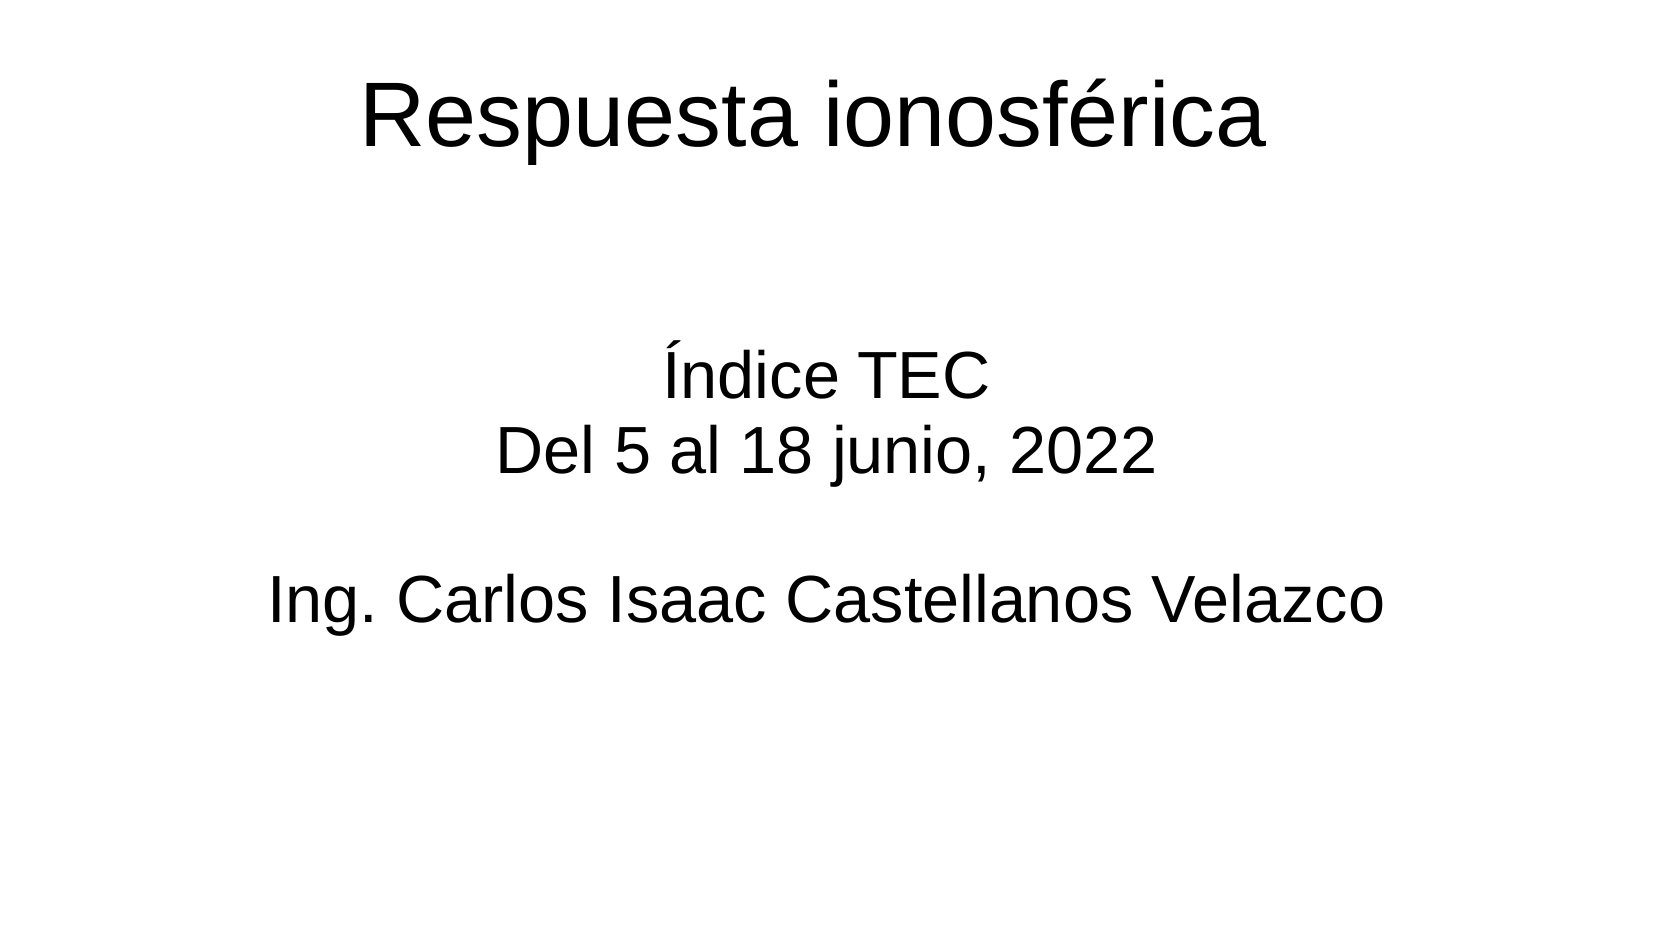

# Respuesta ionosférica
Índice TEC
Del 5 al 18 junio, 2022
Ing. Carlos Isaac Castellanos Velazco